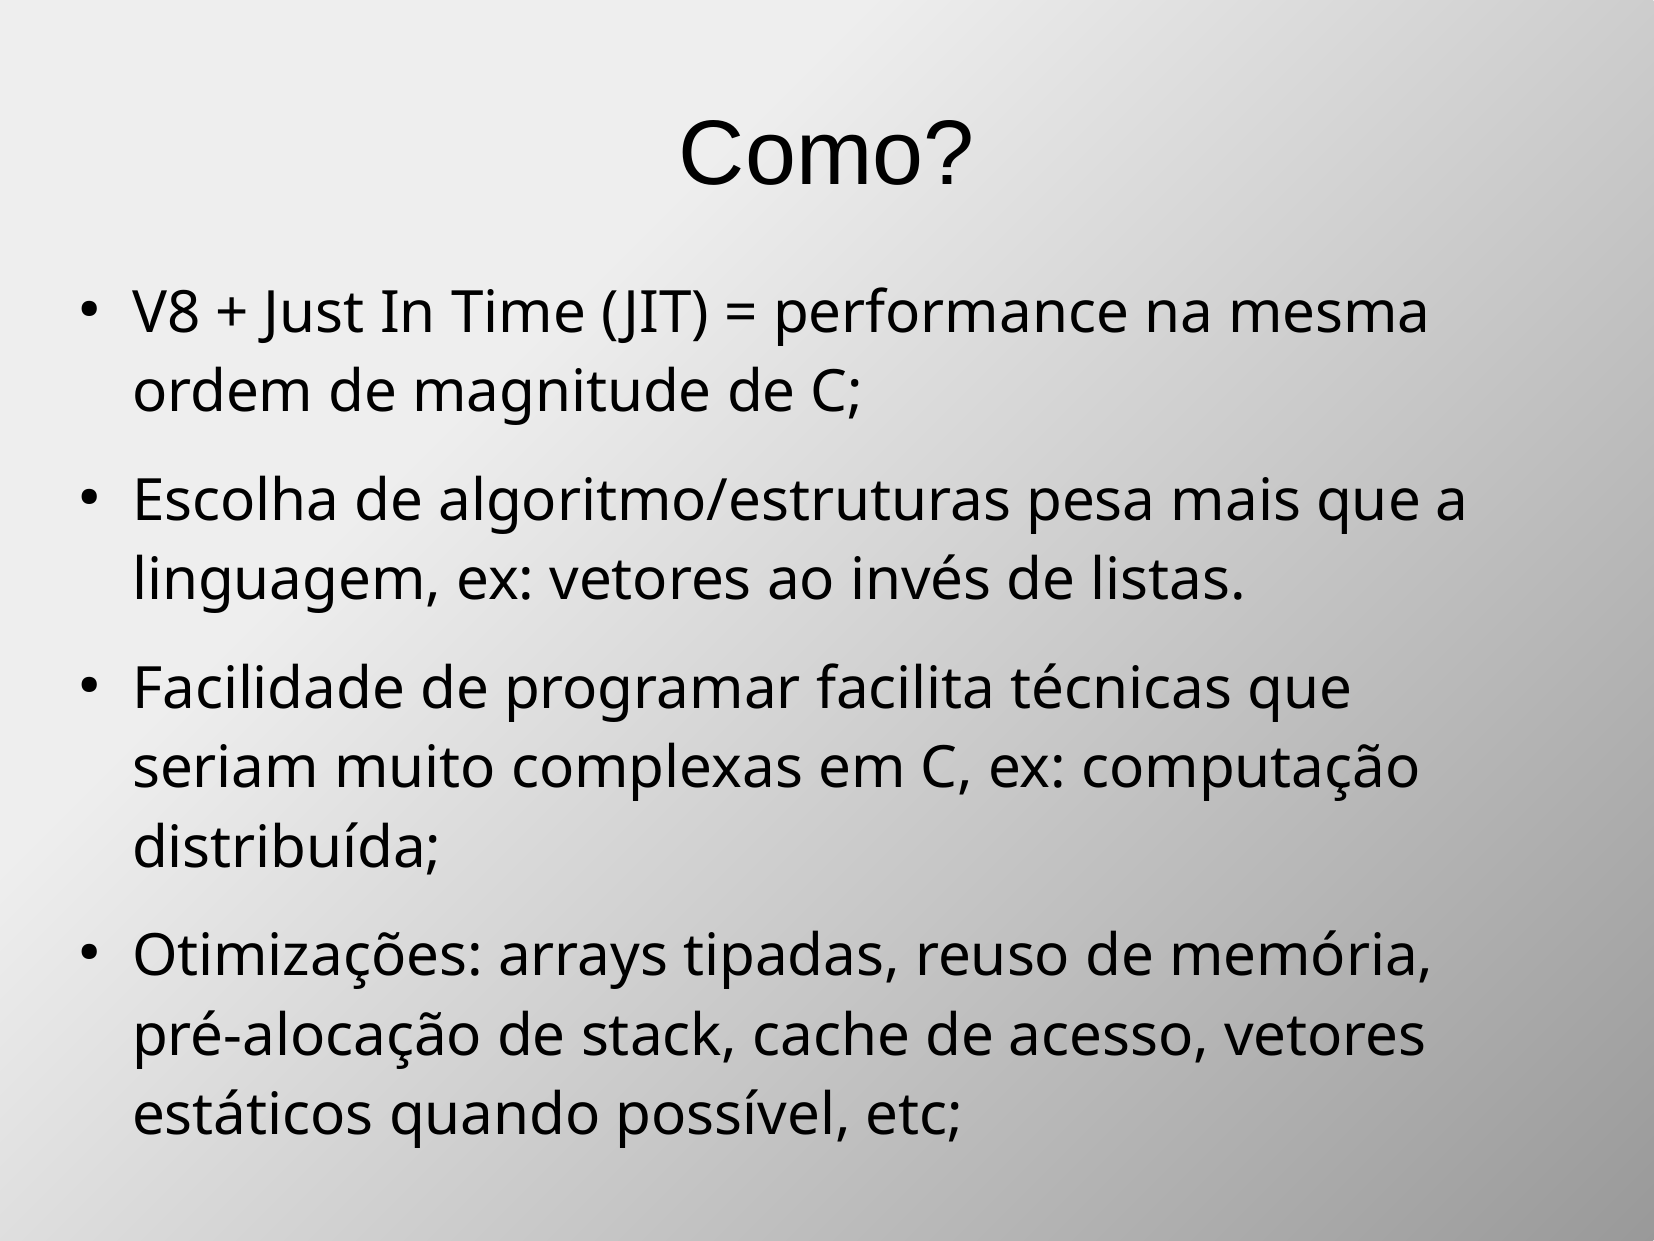

# Como?
V8 + Just In Time (JIT) = performance na mesma ordem de magnitude de C;
Escolha de algoritmo/estruturas pesa mais que a linguagem, ex: vetores ao invés de listas.
Facilidade de programar facilita técnicas que seriam muito complexas em C, ex: computação distribuída;
Otimizações: arrays tipadas, reuso de memória, pré-alocação de stack, cache de acesso, vetores estáticos quando possível, etc;